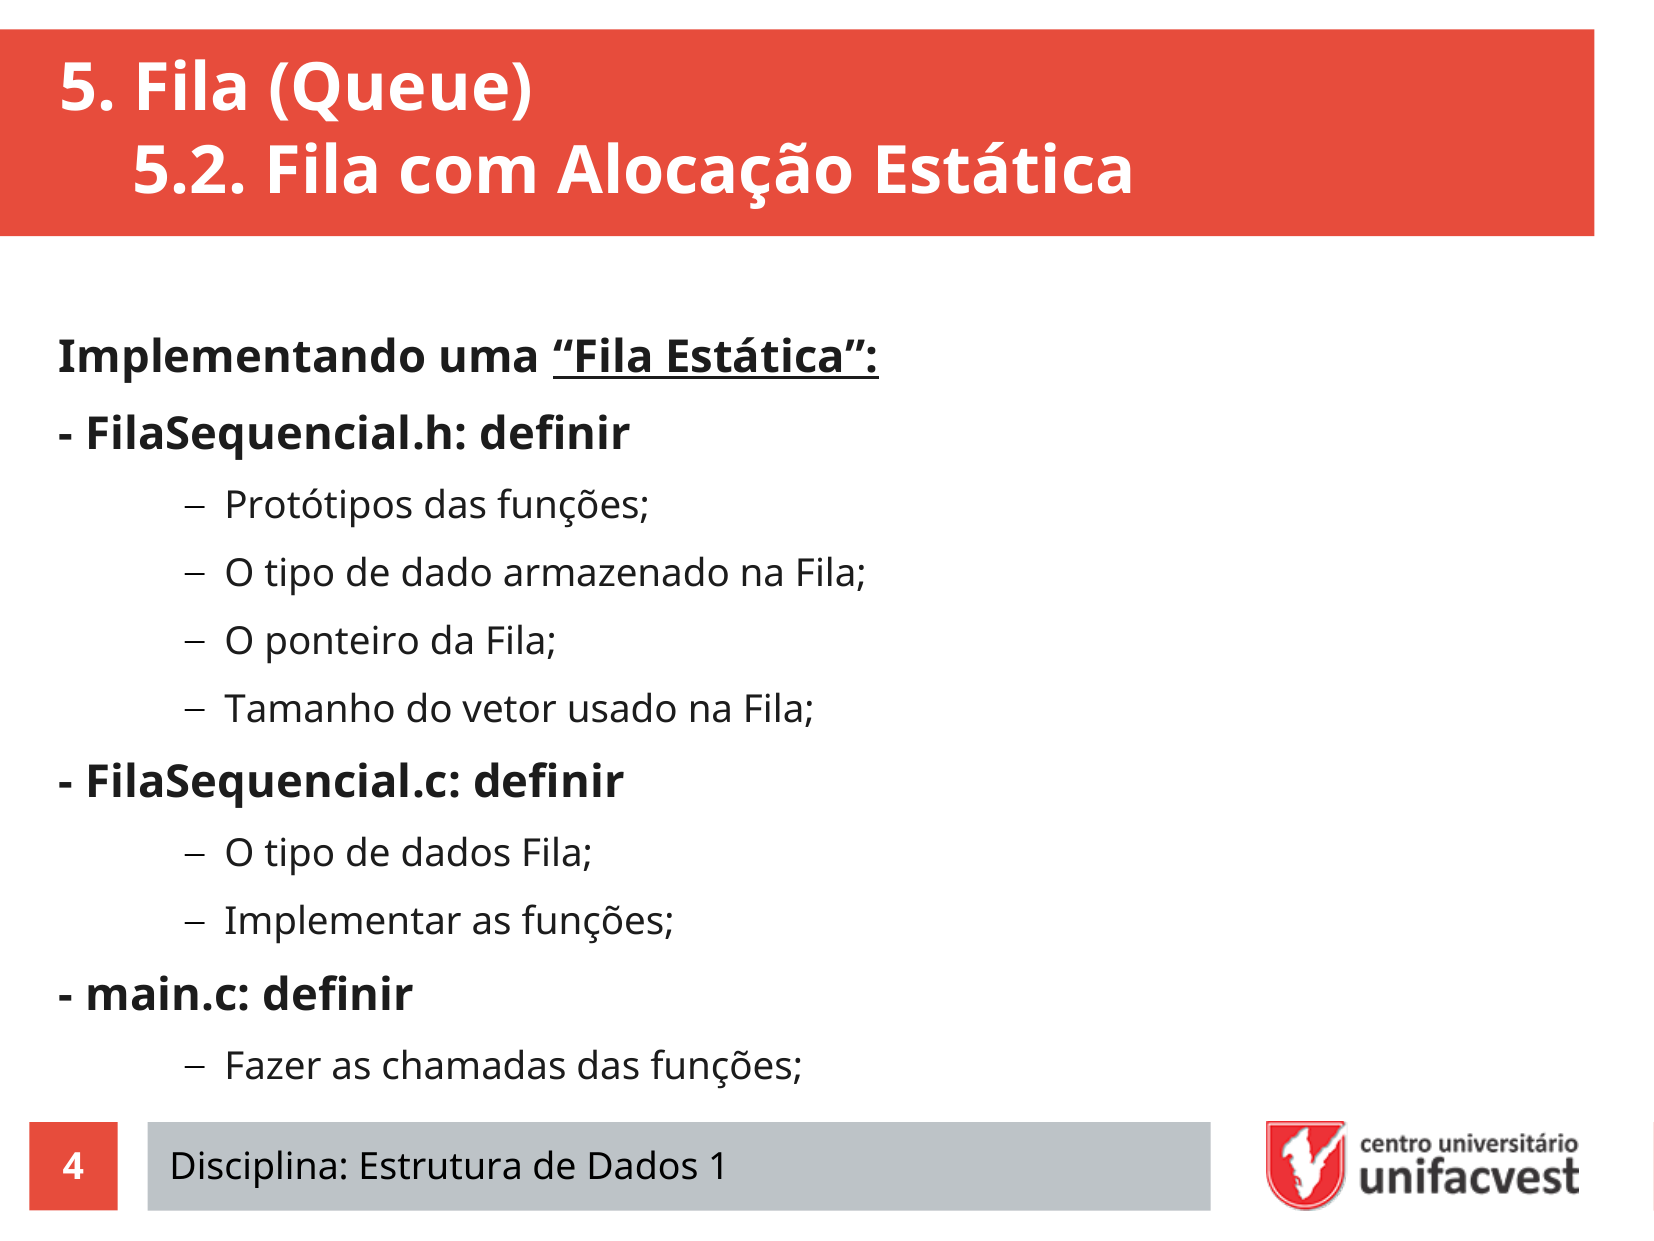

# 5. Fila (Queue) 5.2. Fila com Alocação Estática
Implementando uma “Fila Estática”:
- FilaSequencial.h: definir
Protótipos das funções;
O tipo de dado armazenado na Fila;
O ponteiro da Fila;
Tamanho do vetor usado na Fila;
- FilaSequencial.c: definir
O tipo de dados Fila;
Implementar as funções;
- main.c: definir
Fazer as chamadas das funções;
4
Disciplina: Estrutura de Dados 1